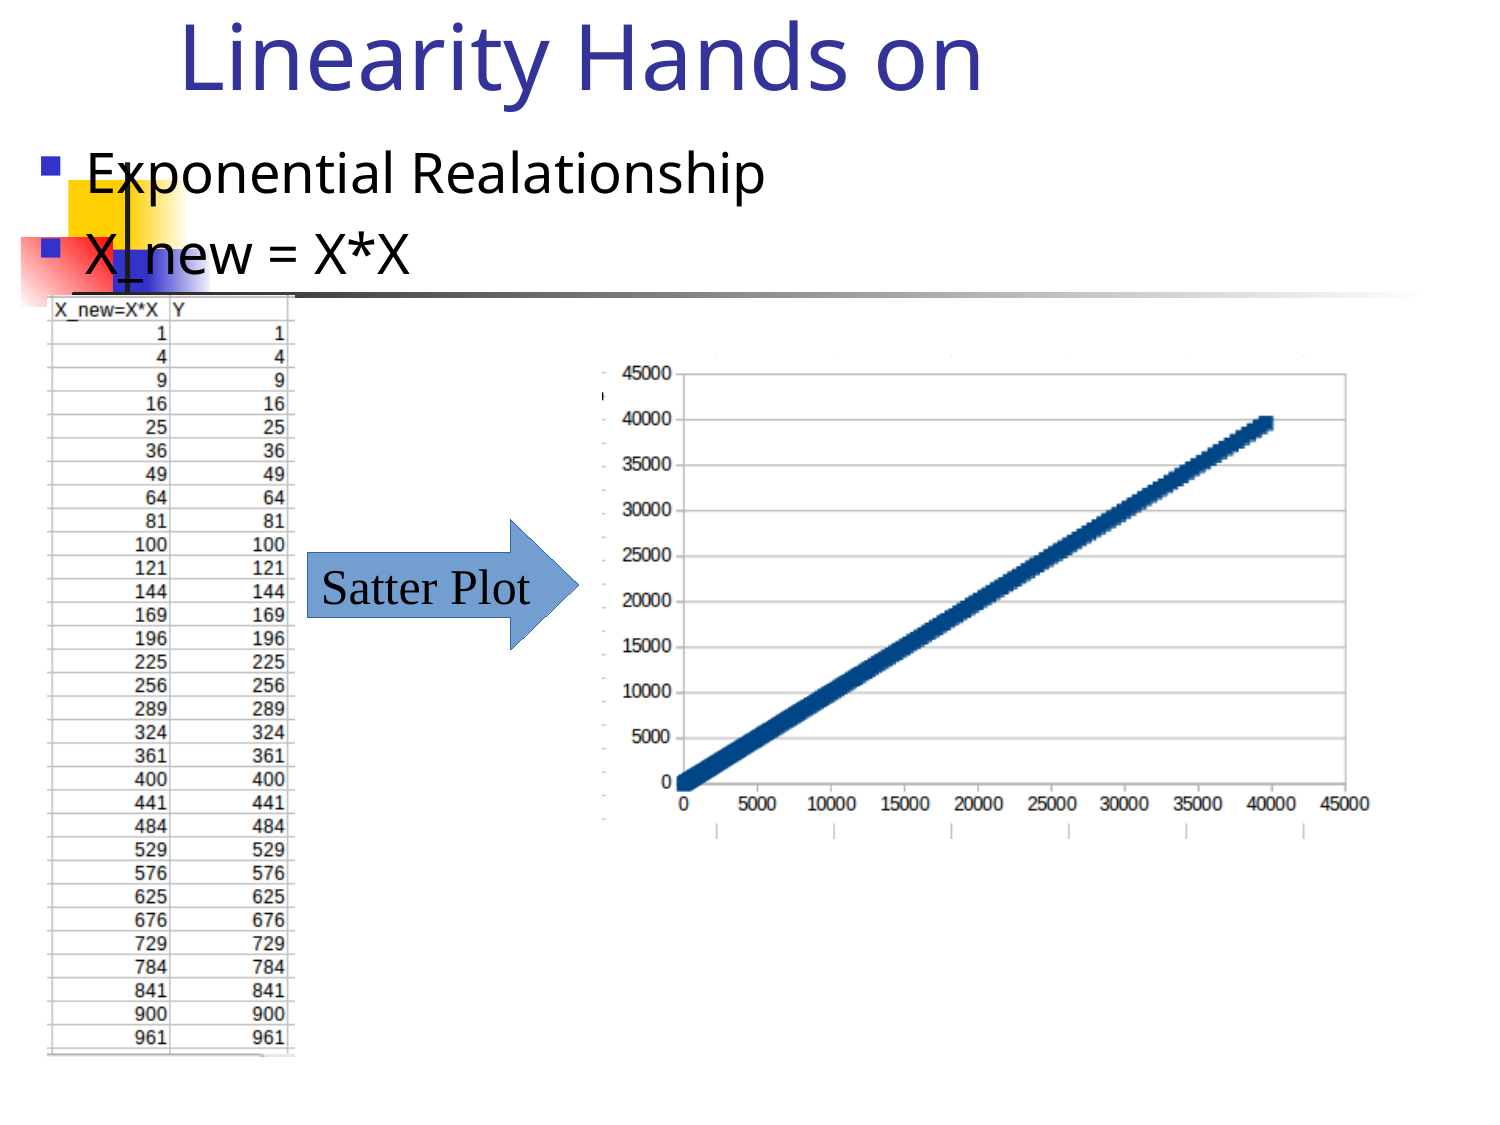

# Linearity Hands on
Exponential Realationship
X_new = X*X
Satter Plot